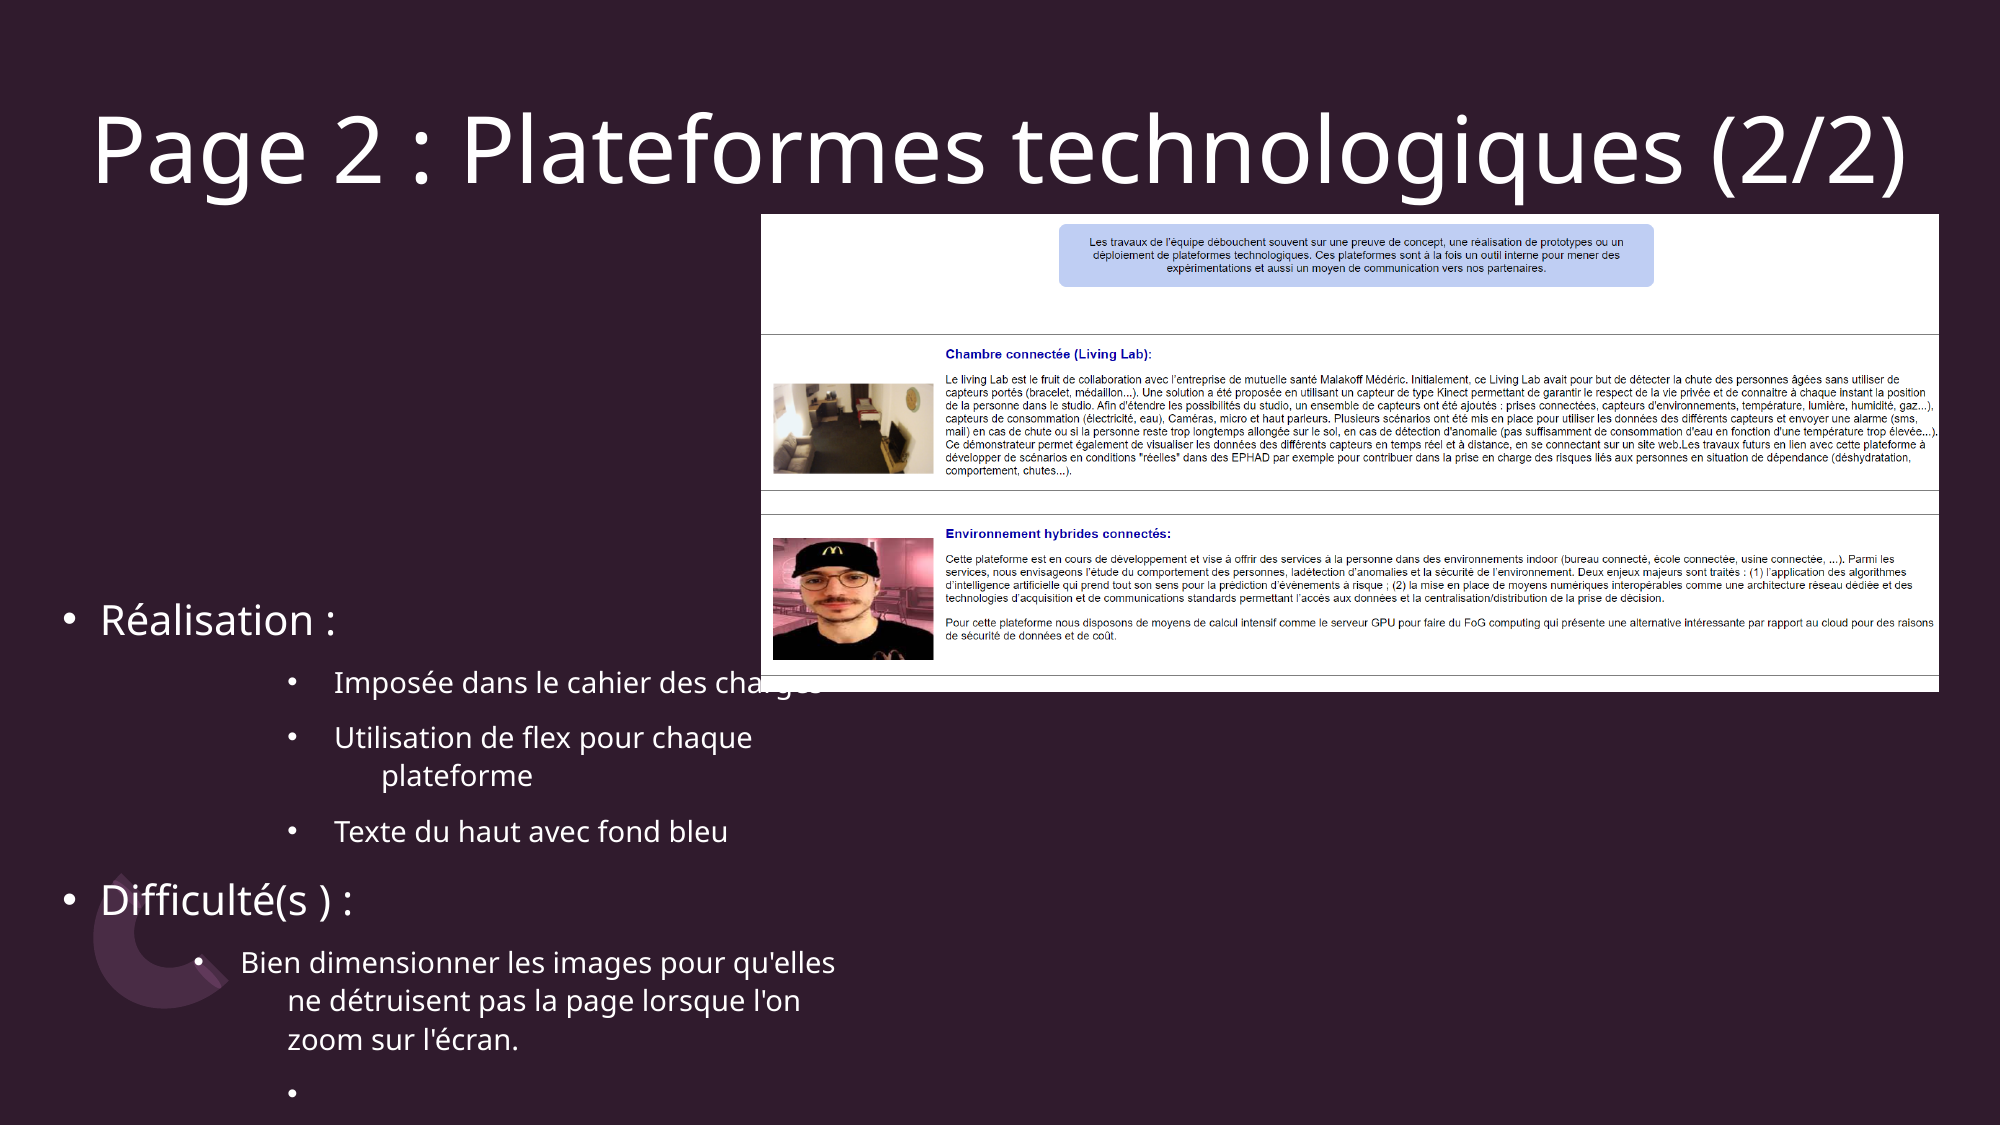

# Page 2 : Plateformes technologiques (2/2)
Réalisation :
Imposée dans le cahier des charges
Utilisation de flex pour chaque plateforme
Texte du haut avec fond bleu
Difficulté(s ) :
Bien dimensionner les images pour qu'elles ne détruisent pas la page lorsque l'on zoom sur l'écran.